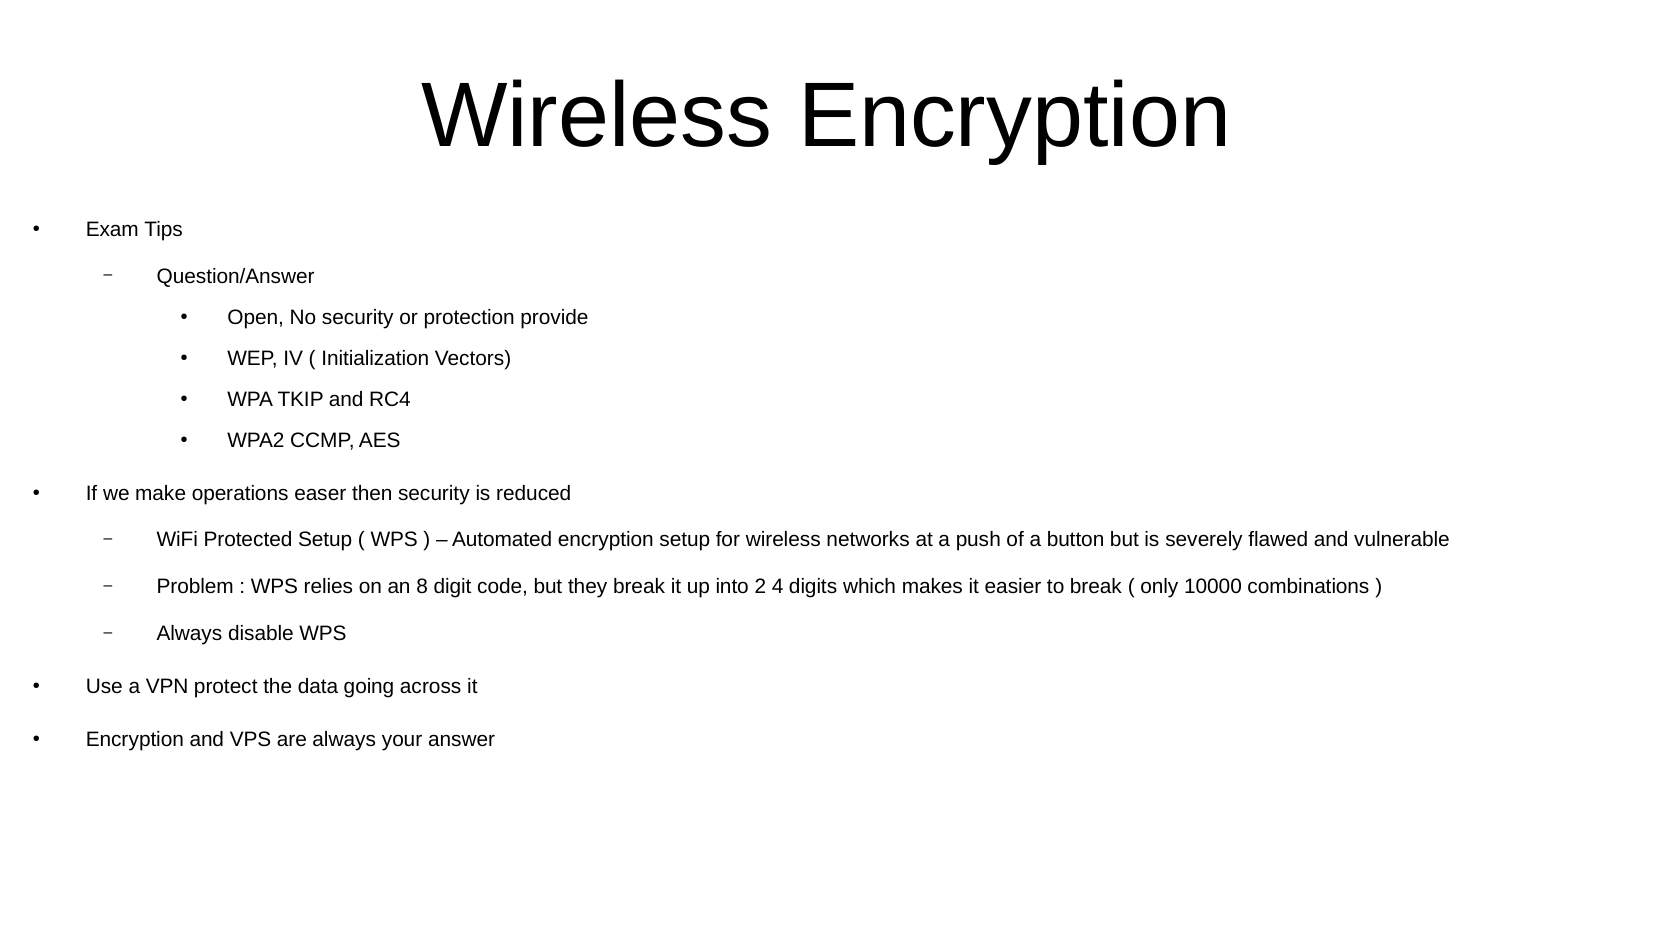

# Wireless Encryption
Exam Tips
Question/Answer
Open, No security or protection provide
WEP, IV ( Initialization Vectors)
WPA TKIP and RC4
WPA2 CCMP, AES
If we make operations easer then security is reduced
WiFi Protected Setup ( WPS ) – Automated encryption setup for wireless networks at a push of a button but is severely flawed and vulnerable
Problem : WPS relies on an 8 digit code, but they break it up into 2 4 digits which makes it easier to break ( only 10000 combinations )
Always disable WPS
Use a VPN protect the data going across it
Encryption and VPS are always your answer